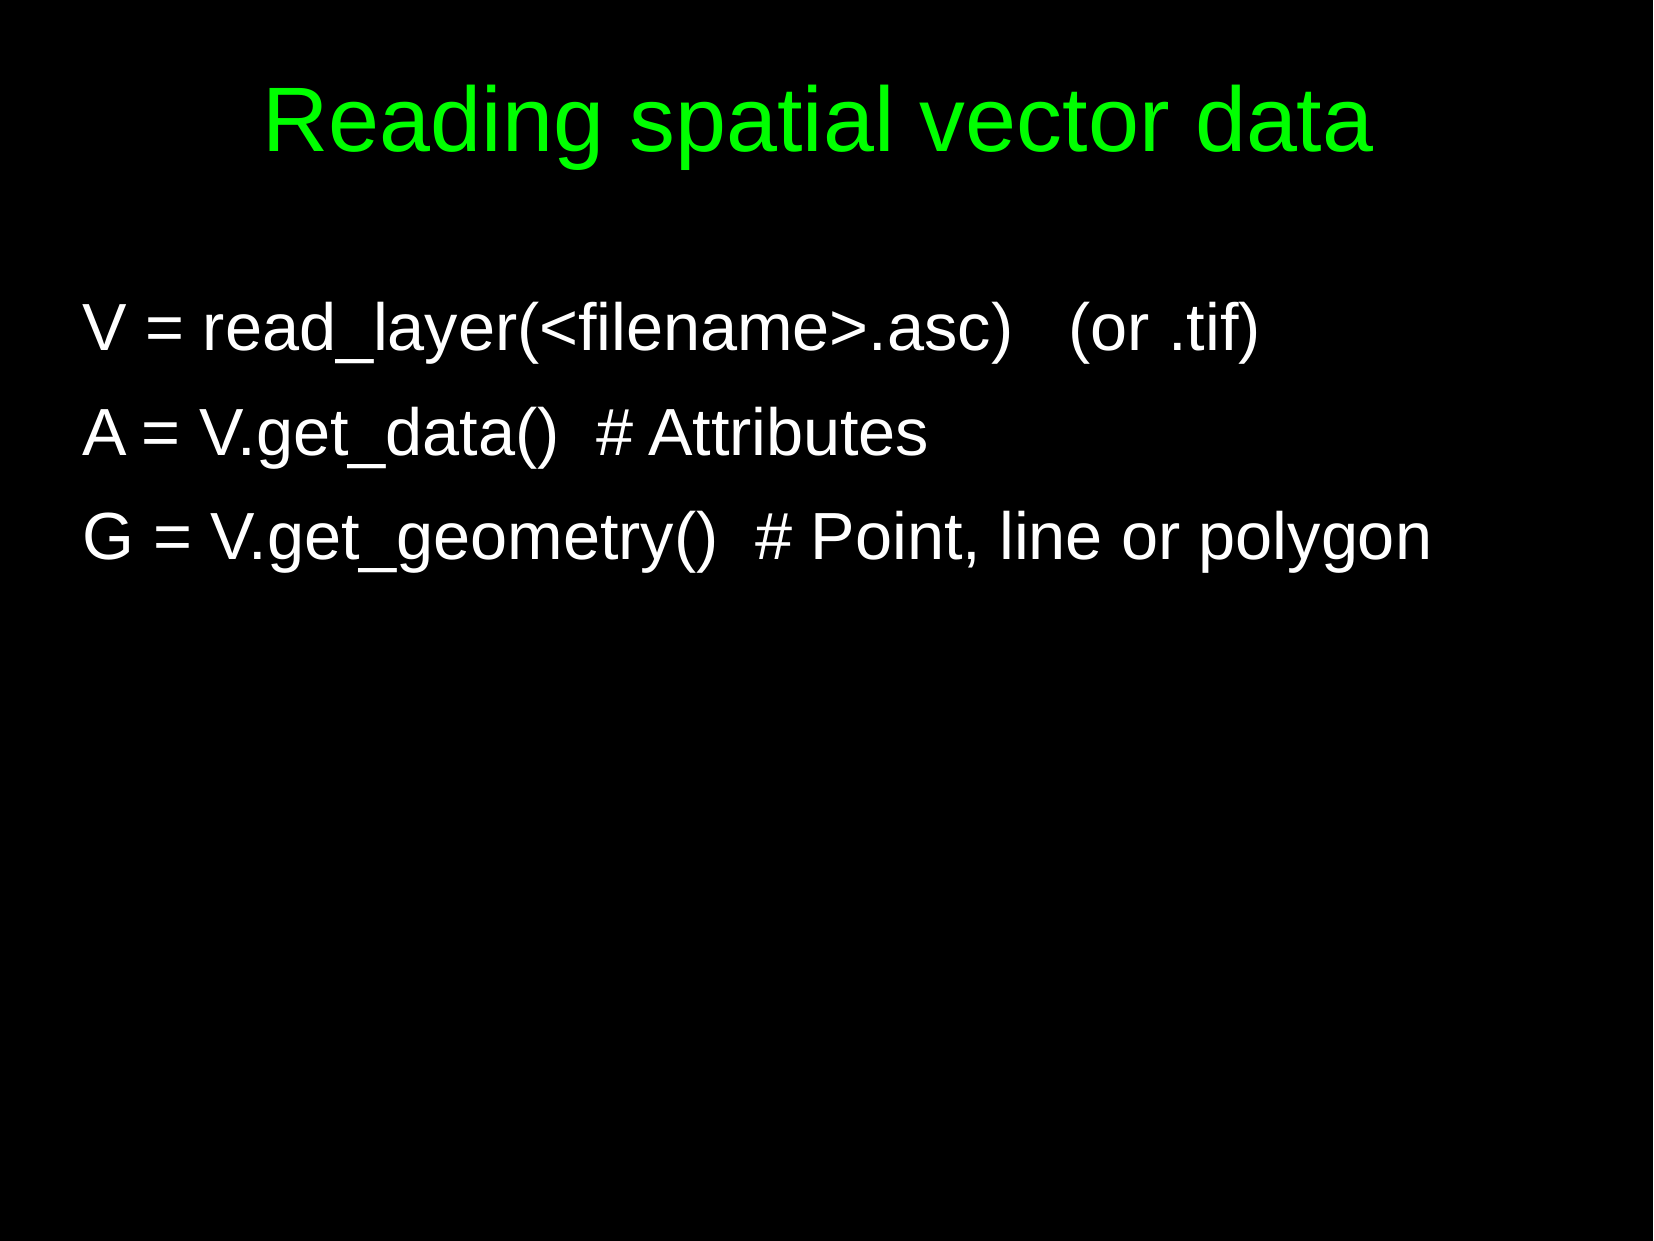

# Reading spatial vector data
V = read_layer(<filename>.asc) (or .tif)
A = V.get_data() # Attributes
G = V.get_geometry() # Point, line or polygon